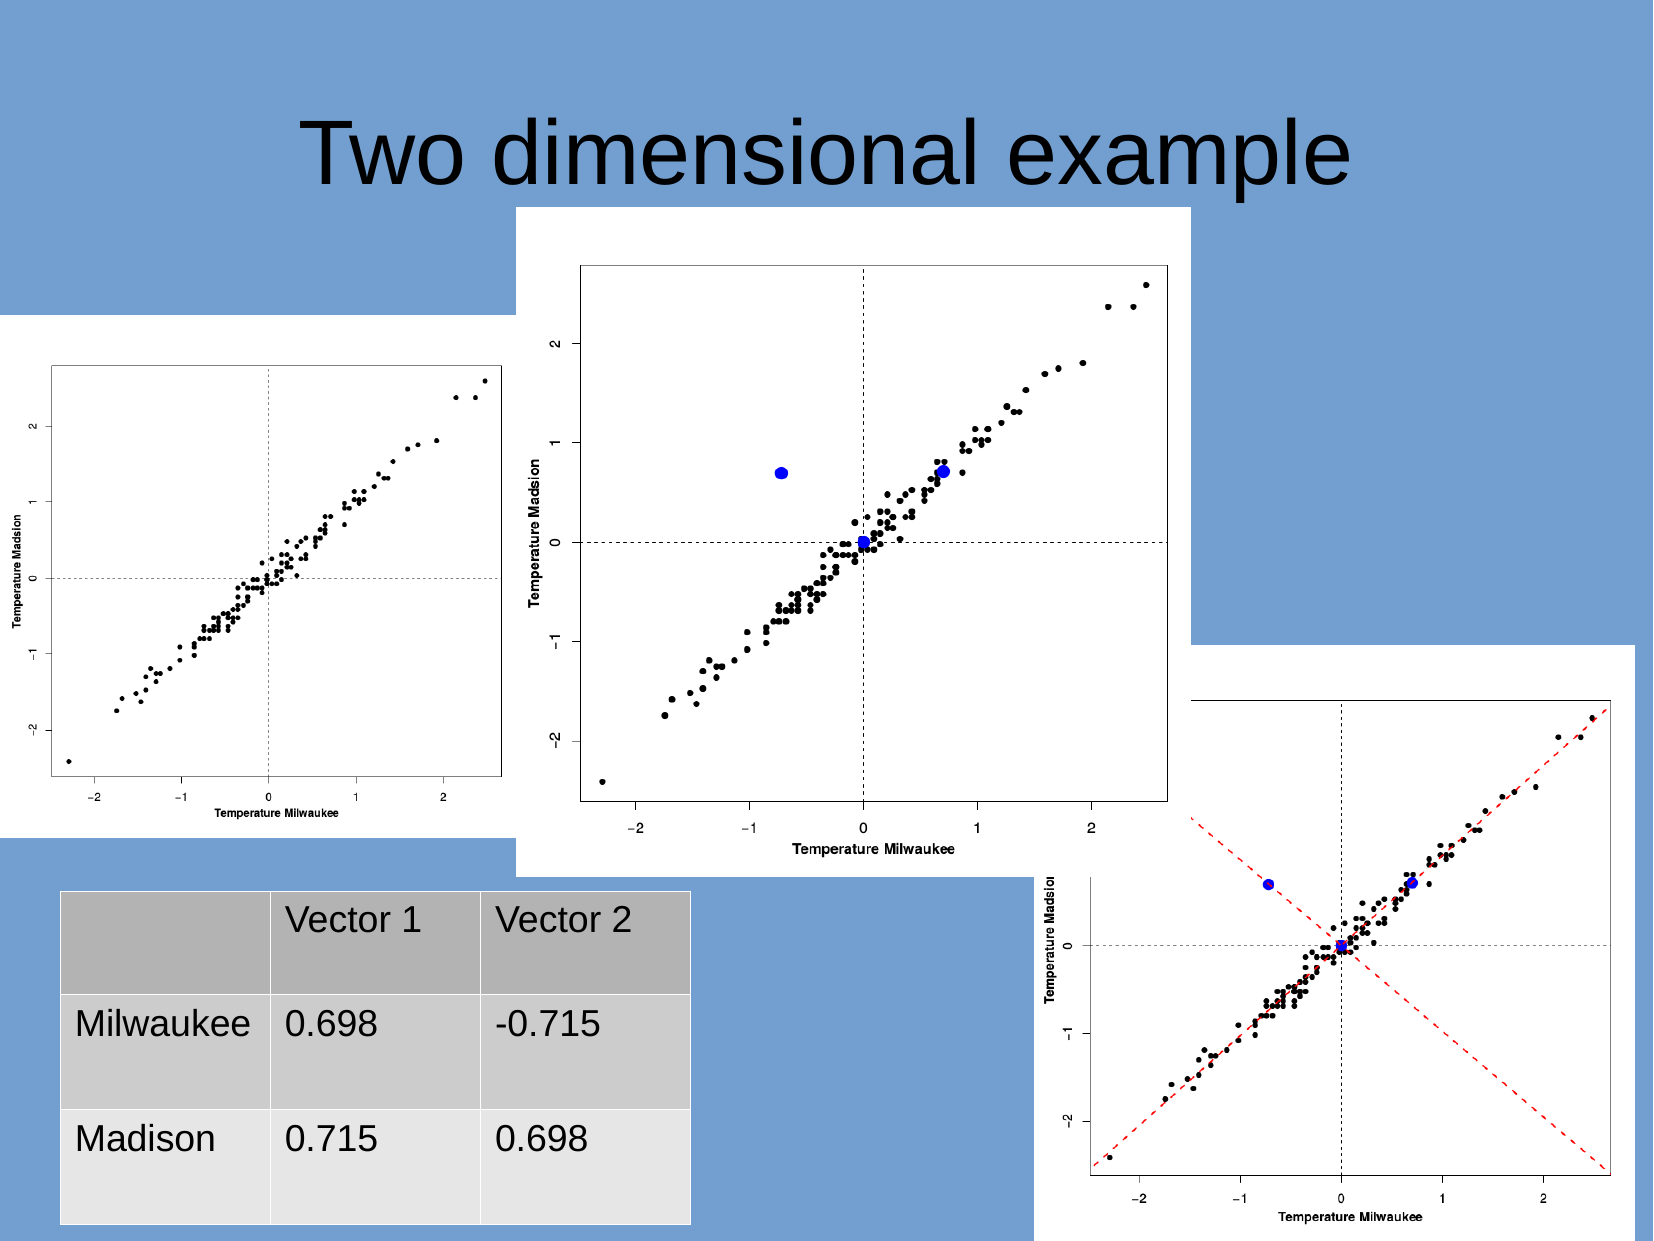

# Two dimensional example
| | Vector 1 | Vector 2 |
| --- | --- | --- |
| Milwaukee | 0.698 | -0.715 |
| Madison | 0.715 | 0.698 |